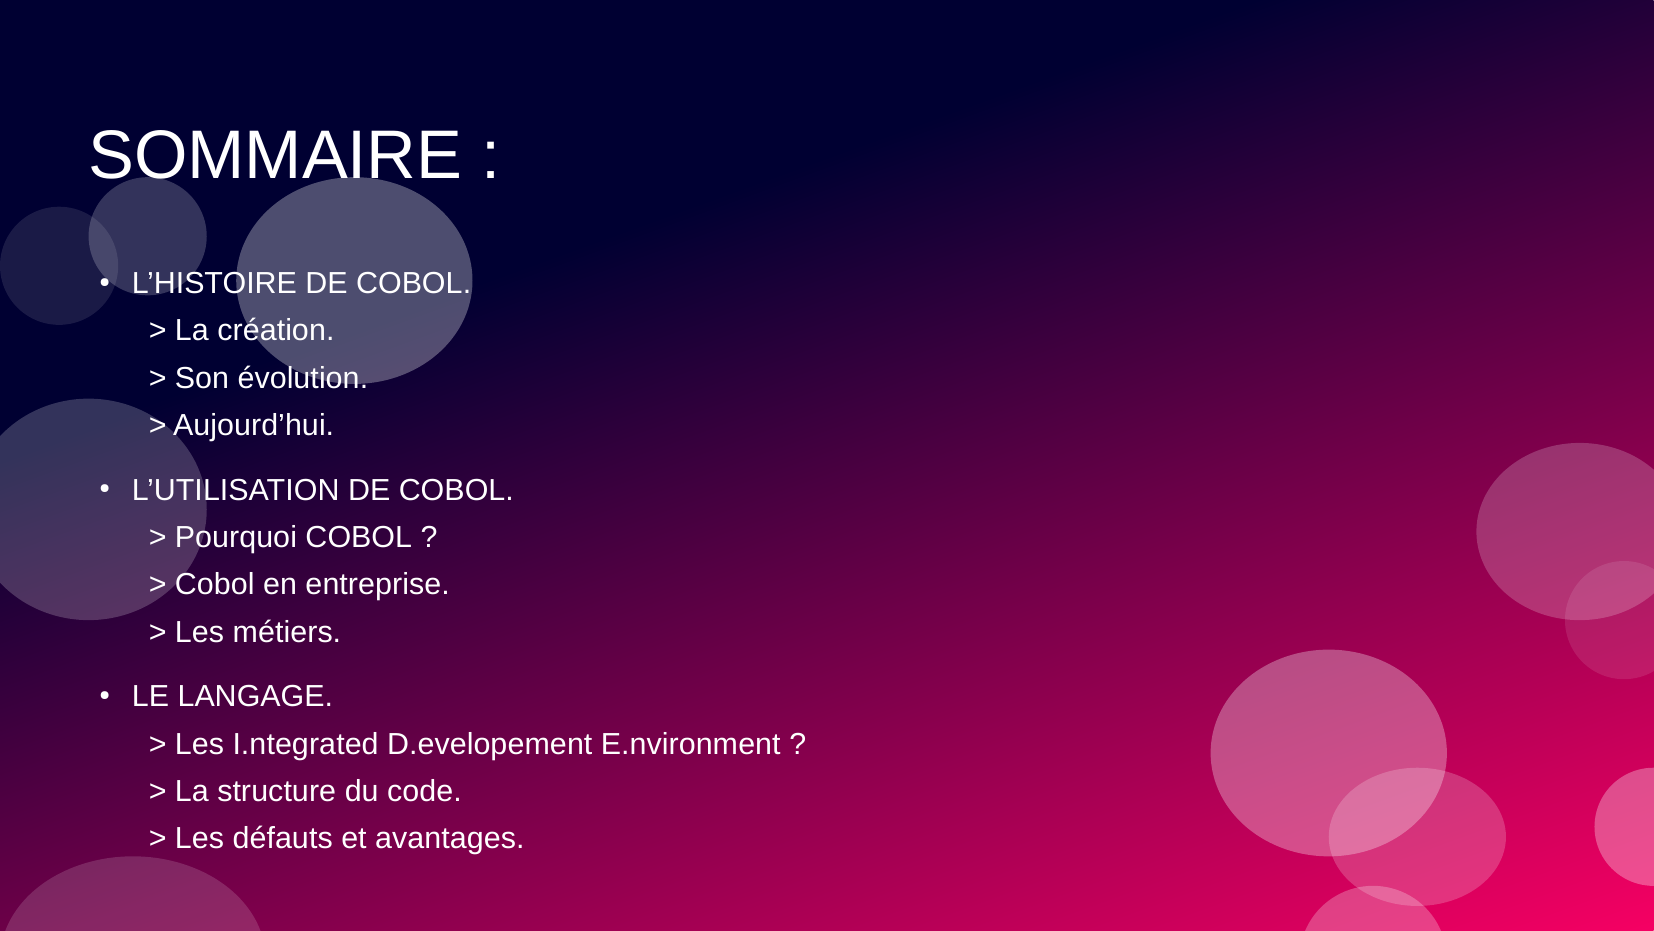

# SOMMAIRE :
L’HISTOIRE DE COBOL.
 > La création.
 > Son évolution.
 > Aujourd’hui.
L’UTILISATION DE COBOL.
 > Pourquoi COBOL ?
 > Cobol en entreprise.
 > Les métiers.
LE LANGAGE.
 > Les I.ntegrated D.evelopement E.nvironment ?
 > La structure du code.
 > Les défauts et avantages.